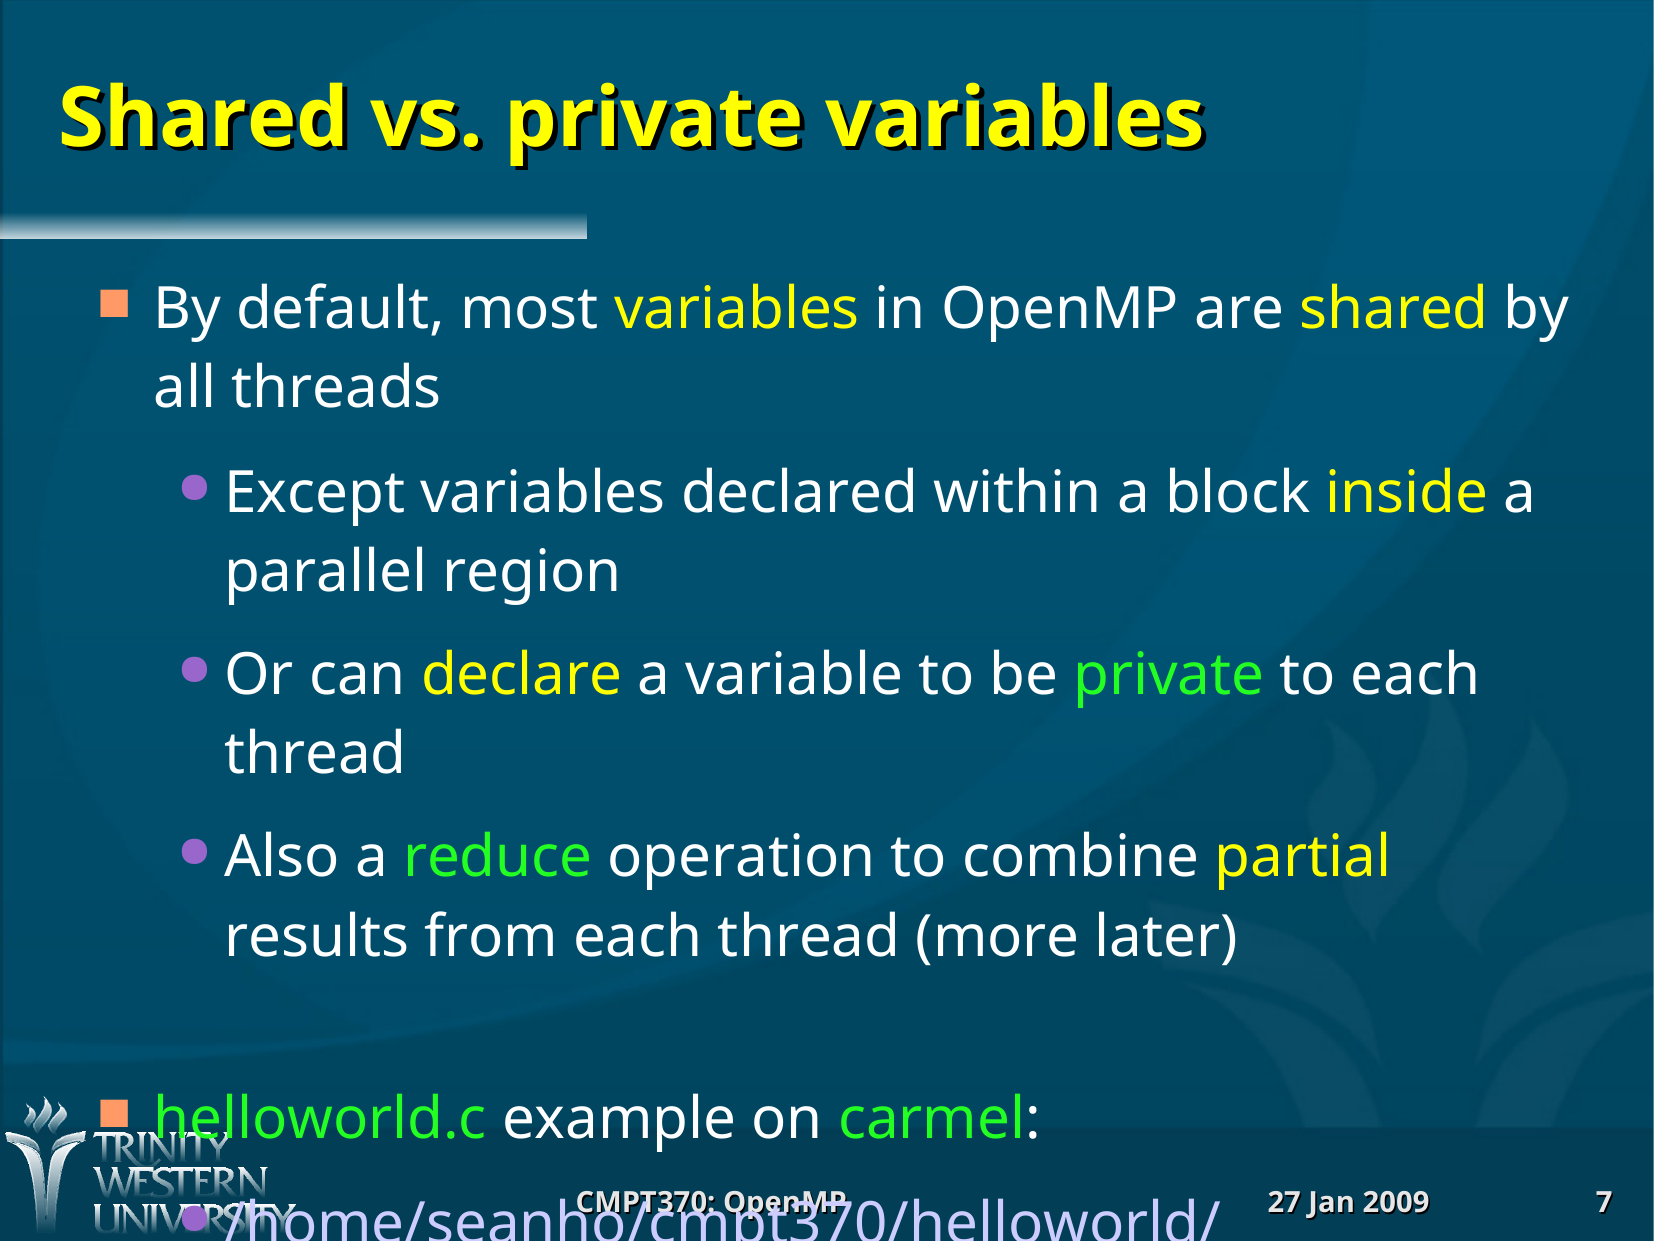

# Shared vs. private variables
By default, most variables in OpenMP are shared by all threads
Except variables declared within a block inside a parallel region
Or can declare a variable to be private to each thread
Also a reduce operation to combine partial results from each thread (more later)
helloworld.c example on carmel:
/home/seanho/cmpt370/helloworld/
CMPT370: OpenMP
27 Jan 2009
7